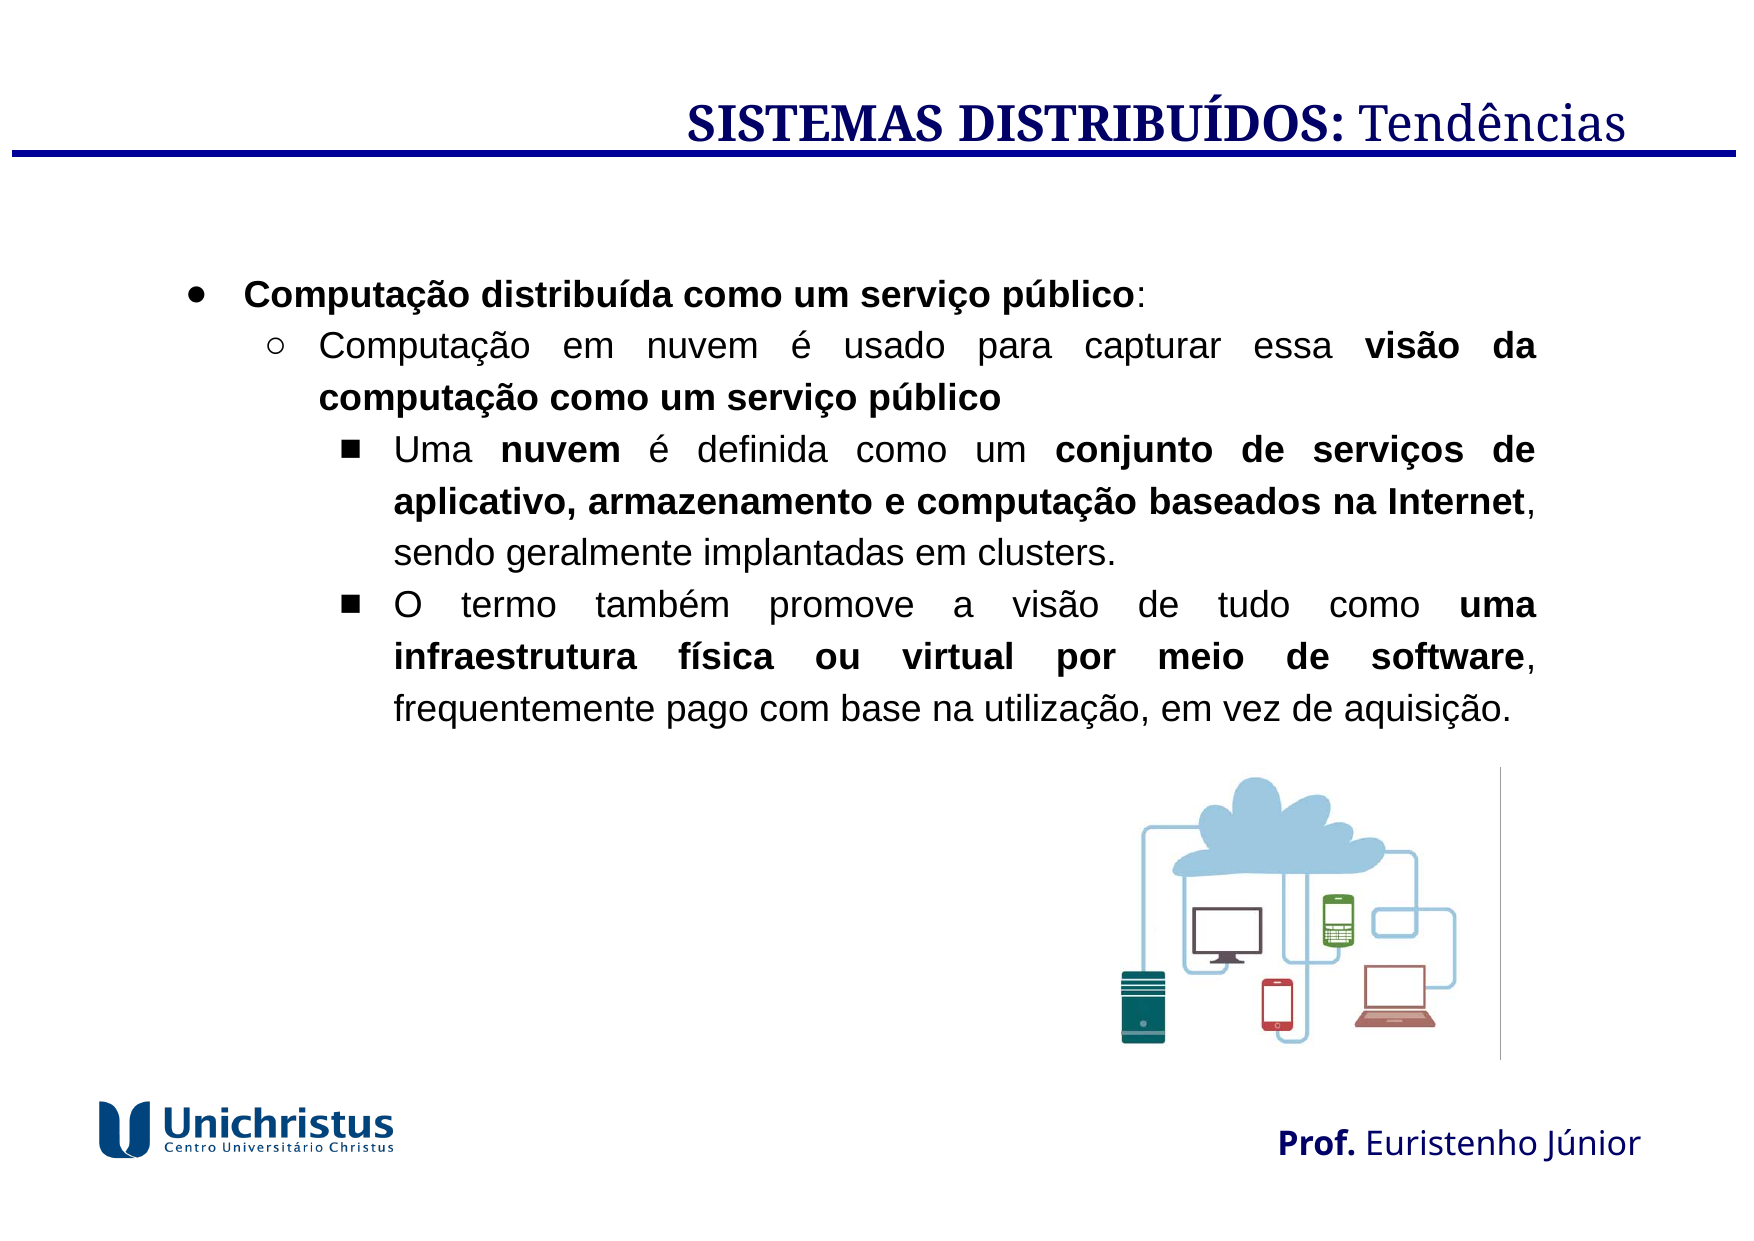

SISTEMAS DISTRIBUÍDOS: Tendências
Computação distribuída como um serviço público:
Computação em nuvem é usado para capturar essa visão da computação como um serviço público
Uma nuvem é definida como um conjunto de serviços de aplicativo, armazenamento e computação baseados na Internet, sendo geralmente implantadas em clusters.
O termo também promove a visão de tudo como uma infraestrutura física ou virtual por meio de software, frequentemente pago com base na utilização, em vez de aquisição.
Prof. Euristenho Júnior